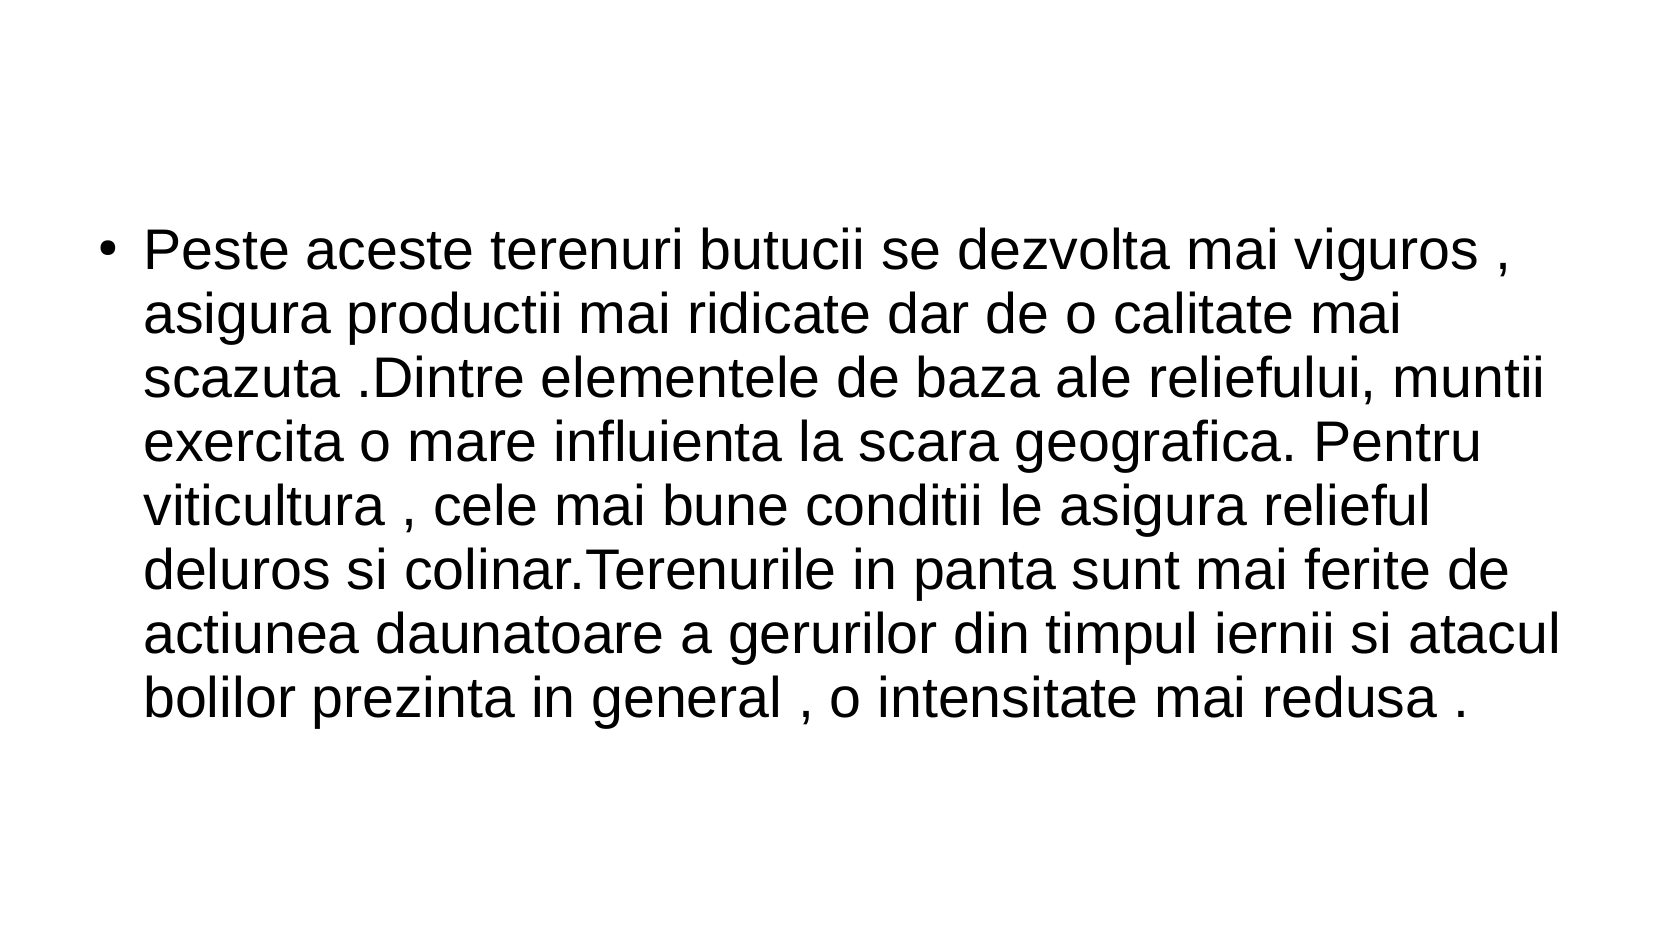

#
Peste aceste terenuri butucii se dezvolta mai viguros , asigura productii mai ridicate dar de o calitate mai scazuta .Dintre elementele de baza ale reliefului, muntii exercita o mare influienta la scara geografica. Pentru viticultura , cele mai bune conditii le asigura relieful deluros si colinar.Terenurile in panta sunt mai ferite de actiunea daunatoare a gerurilor din timpul iernii si atacul bolilor prezinta in general , o intensitate mai redusa .